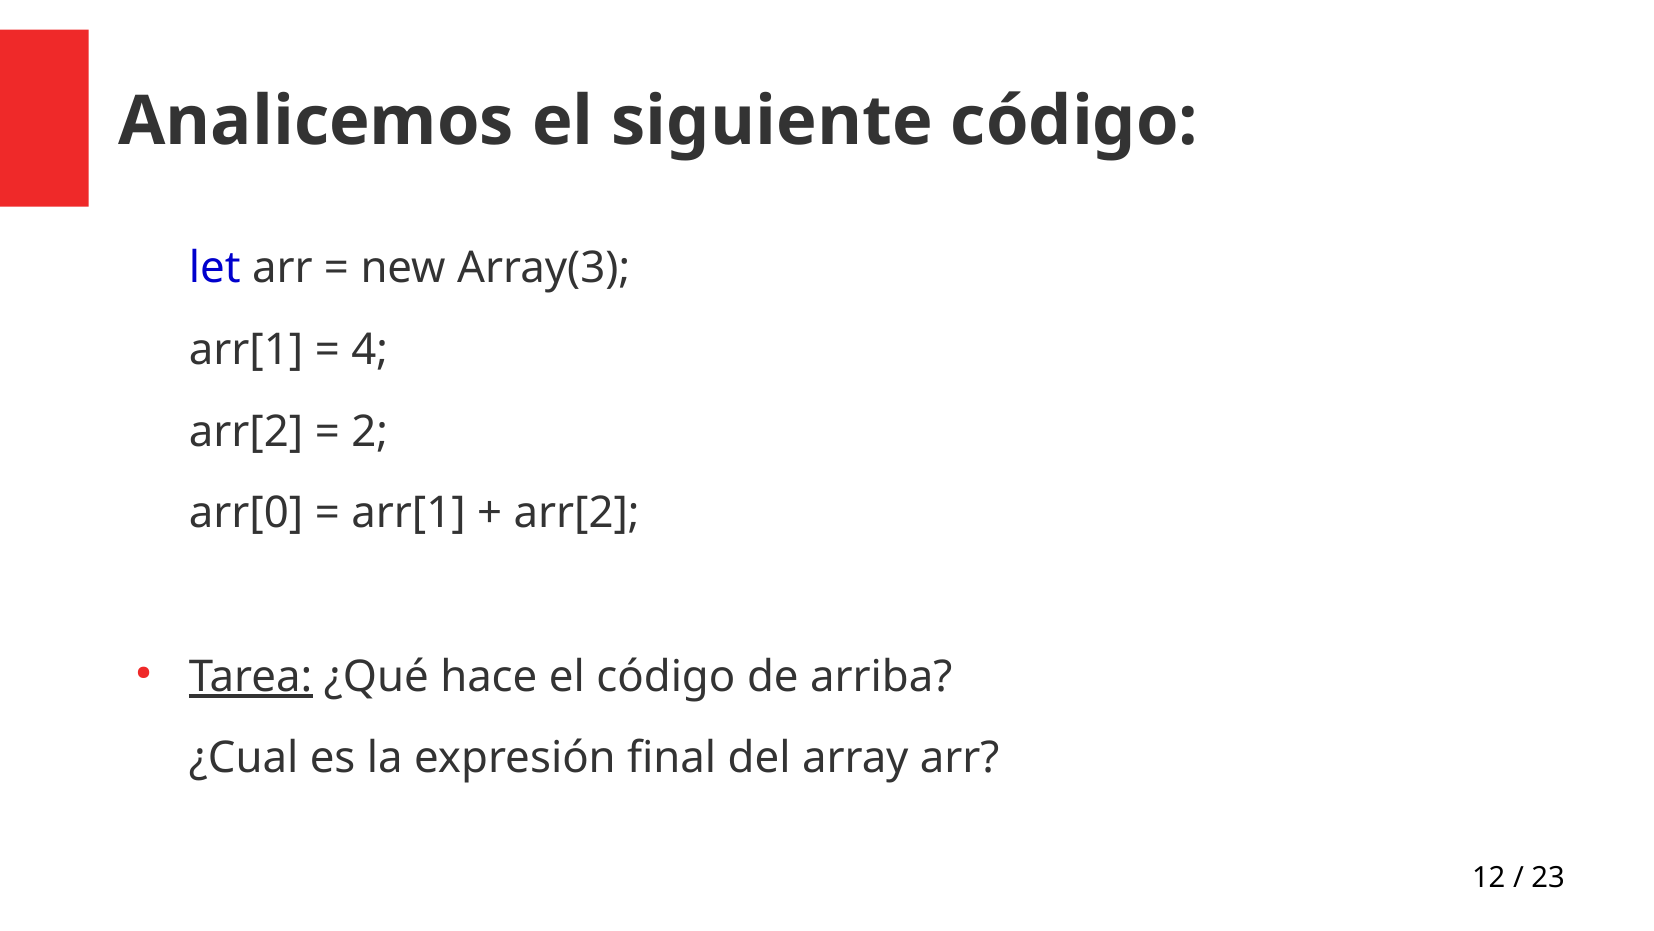

# Analicemos el siguiente código:
let arr = new Array(3);
arr[1] = 4;
arr[2] = 2;
arr[0] = arr[1] + arr[2];
Tarea: ¿Qué hace el código de arriba?
¿Cual es la expresión final del array arr?
12